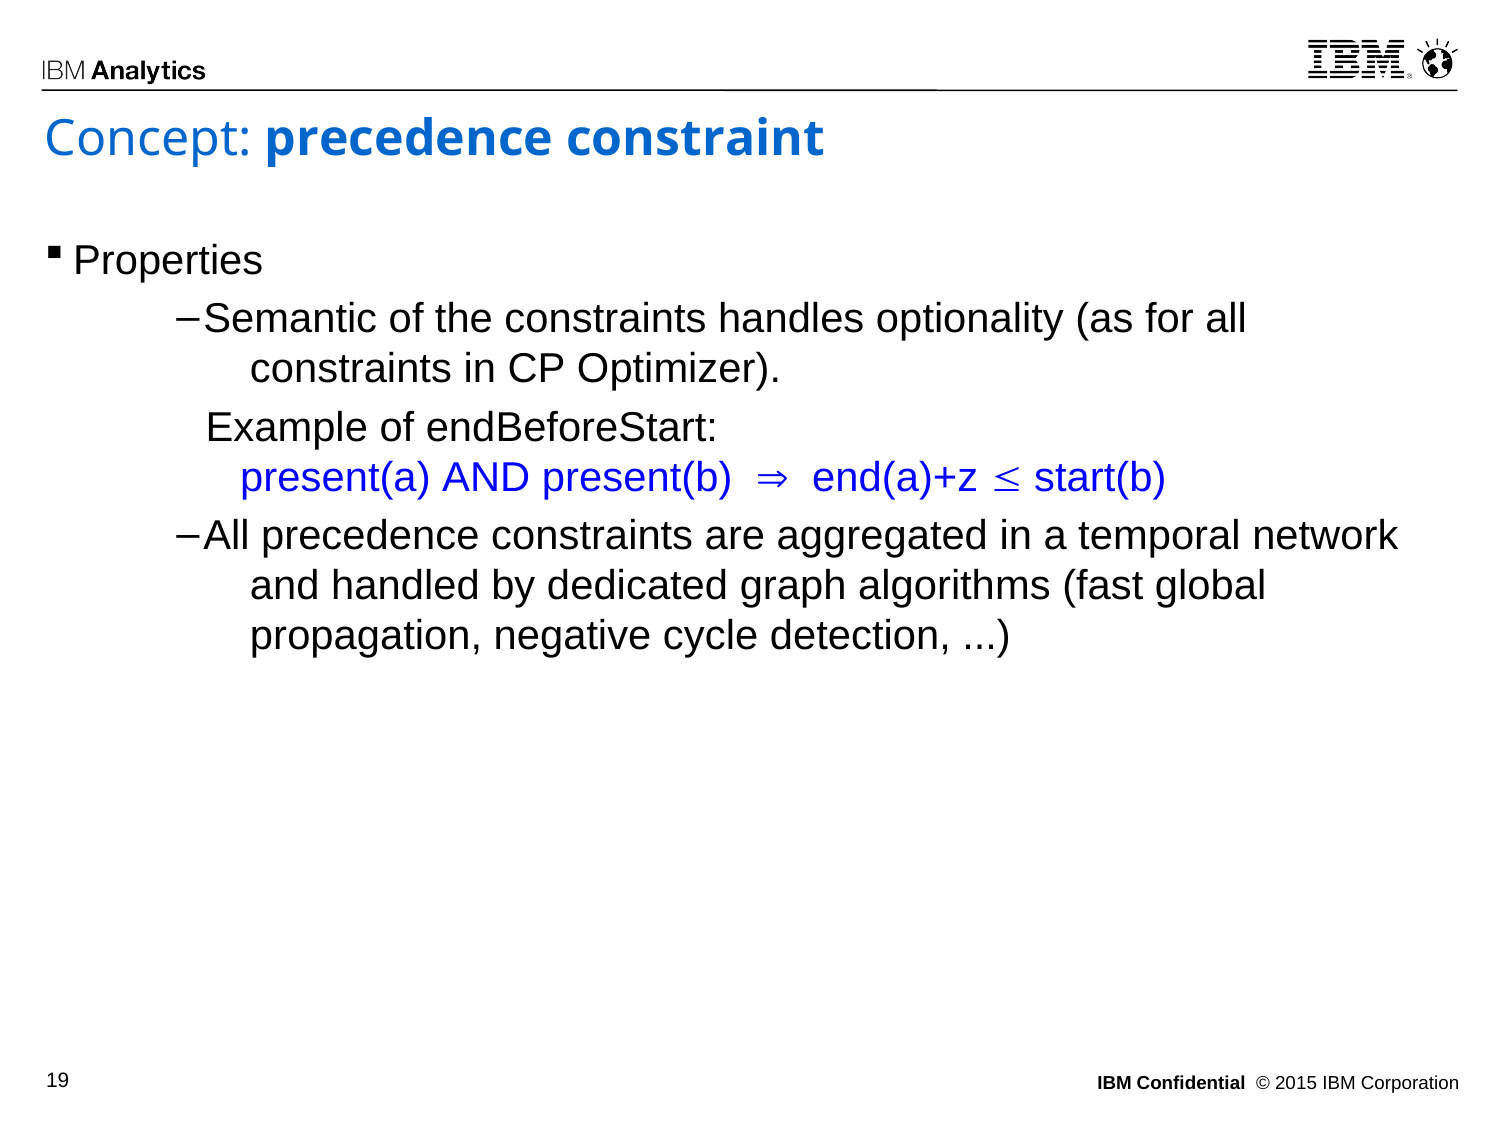

# Concept: precedence constraint
Properties
Semantic of the constraints handles optionality (as for all constraints in CP Optimizer).
 Example of endBeforeStart:
 present(a) AND present(b)  end(a)+z  start(b)
All precedence constraints are aggregated in a temporal network and handled by dedicated graph algorithms (fast global propagation, negative cycle detection, ...)